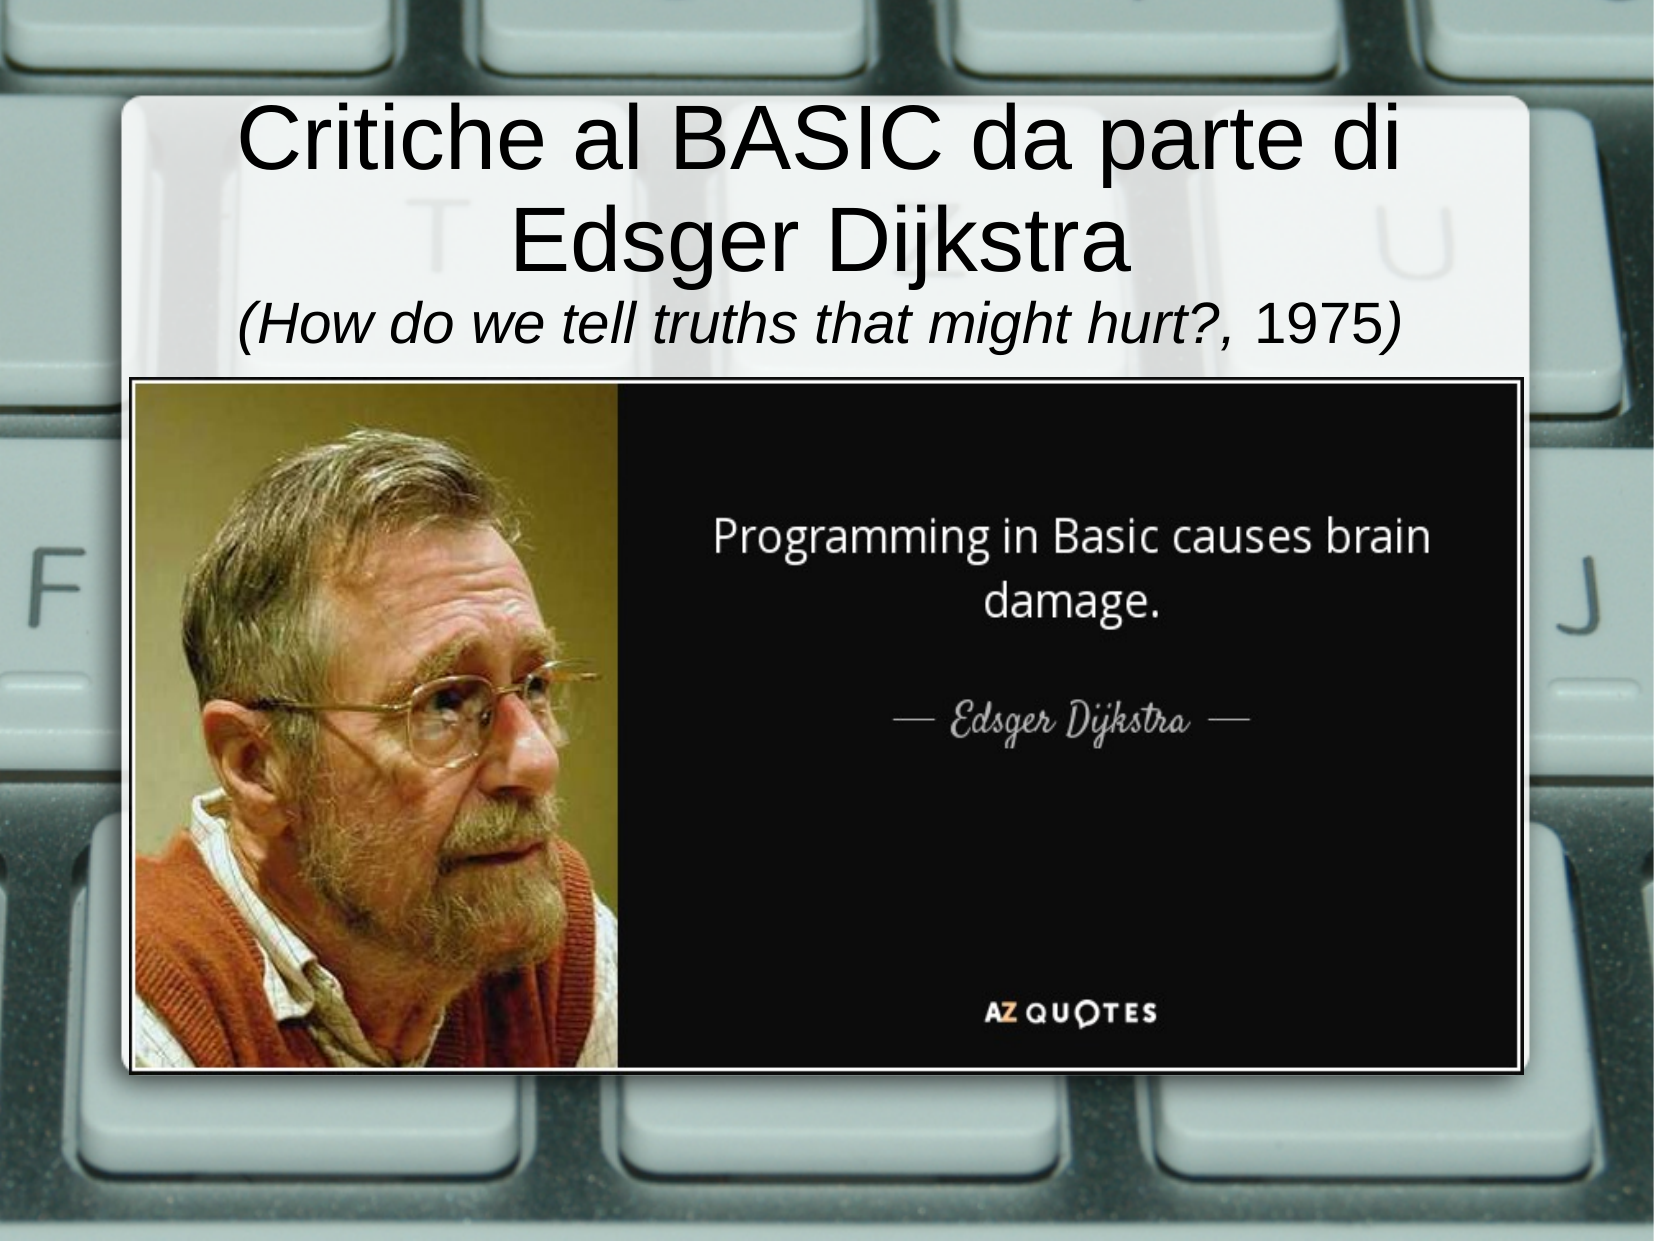

# Critiche al BASIC da parte di Edsger Dijkstra (How do we tell truths that might hurt?, 1975)